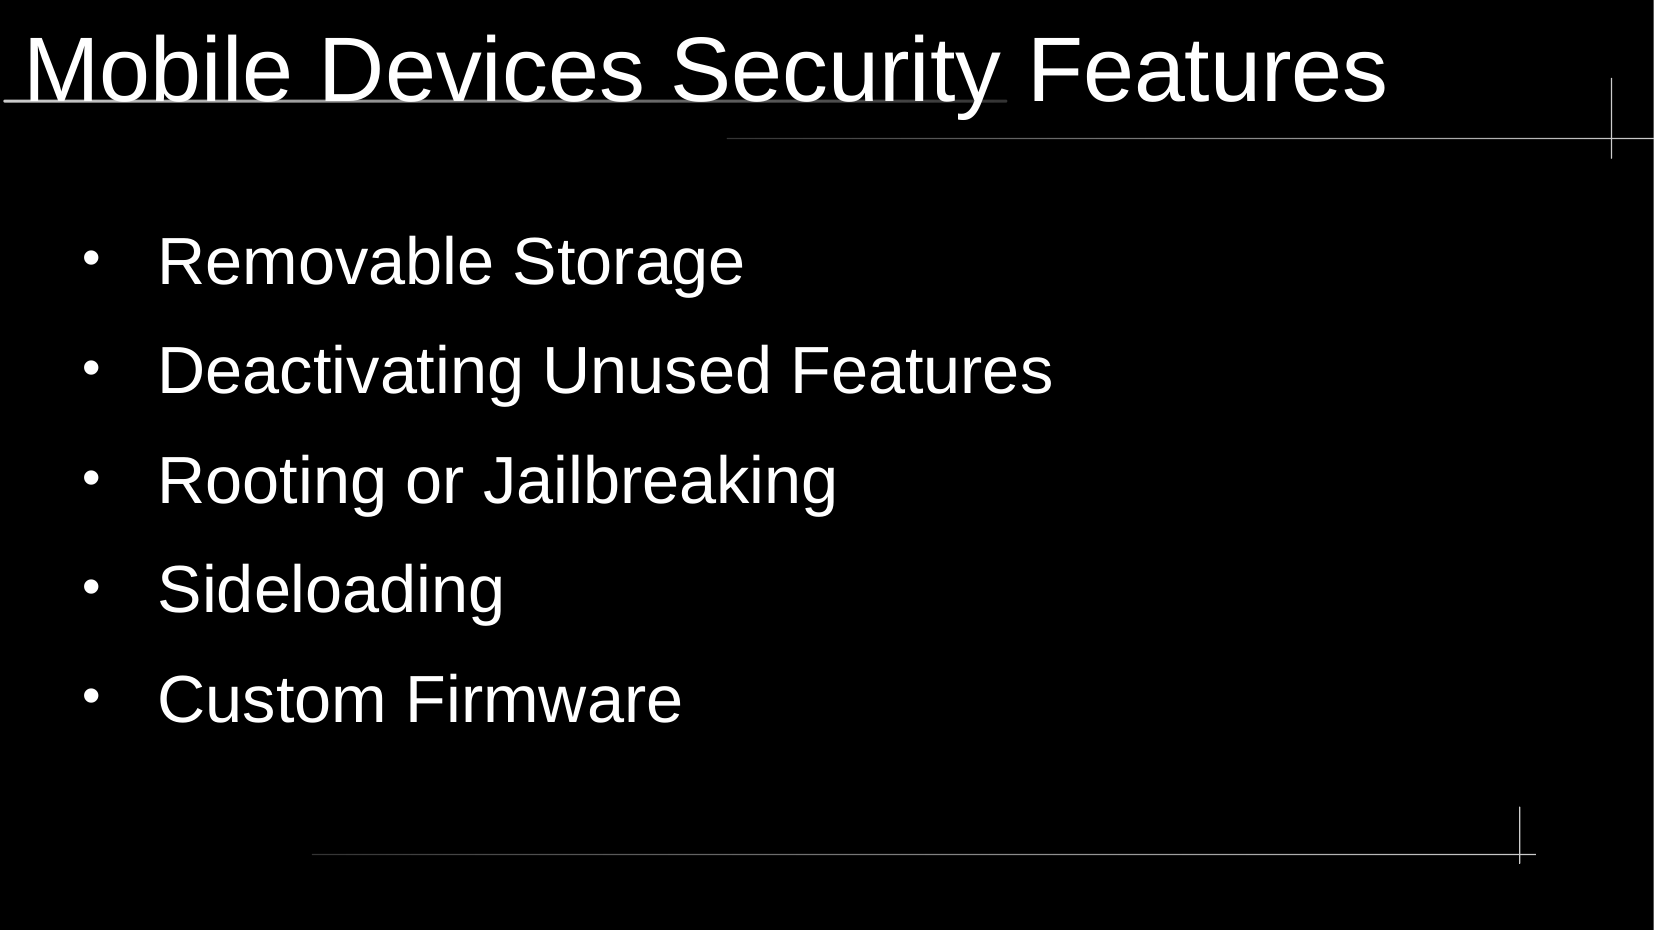

# Mobile Devices Security Features
Removable Storage
Deactivating Unused Features
Rooting or Jailbreaking
Sideloading
Custom Firmware